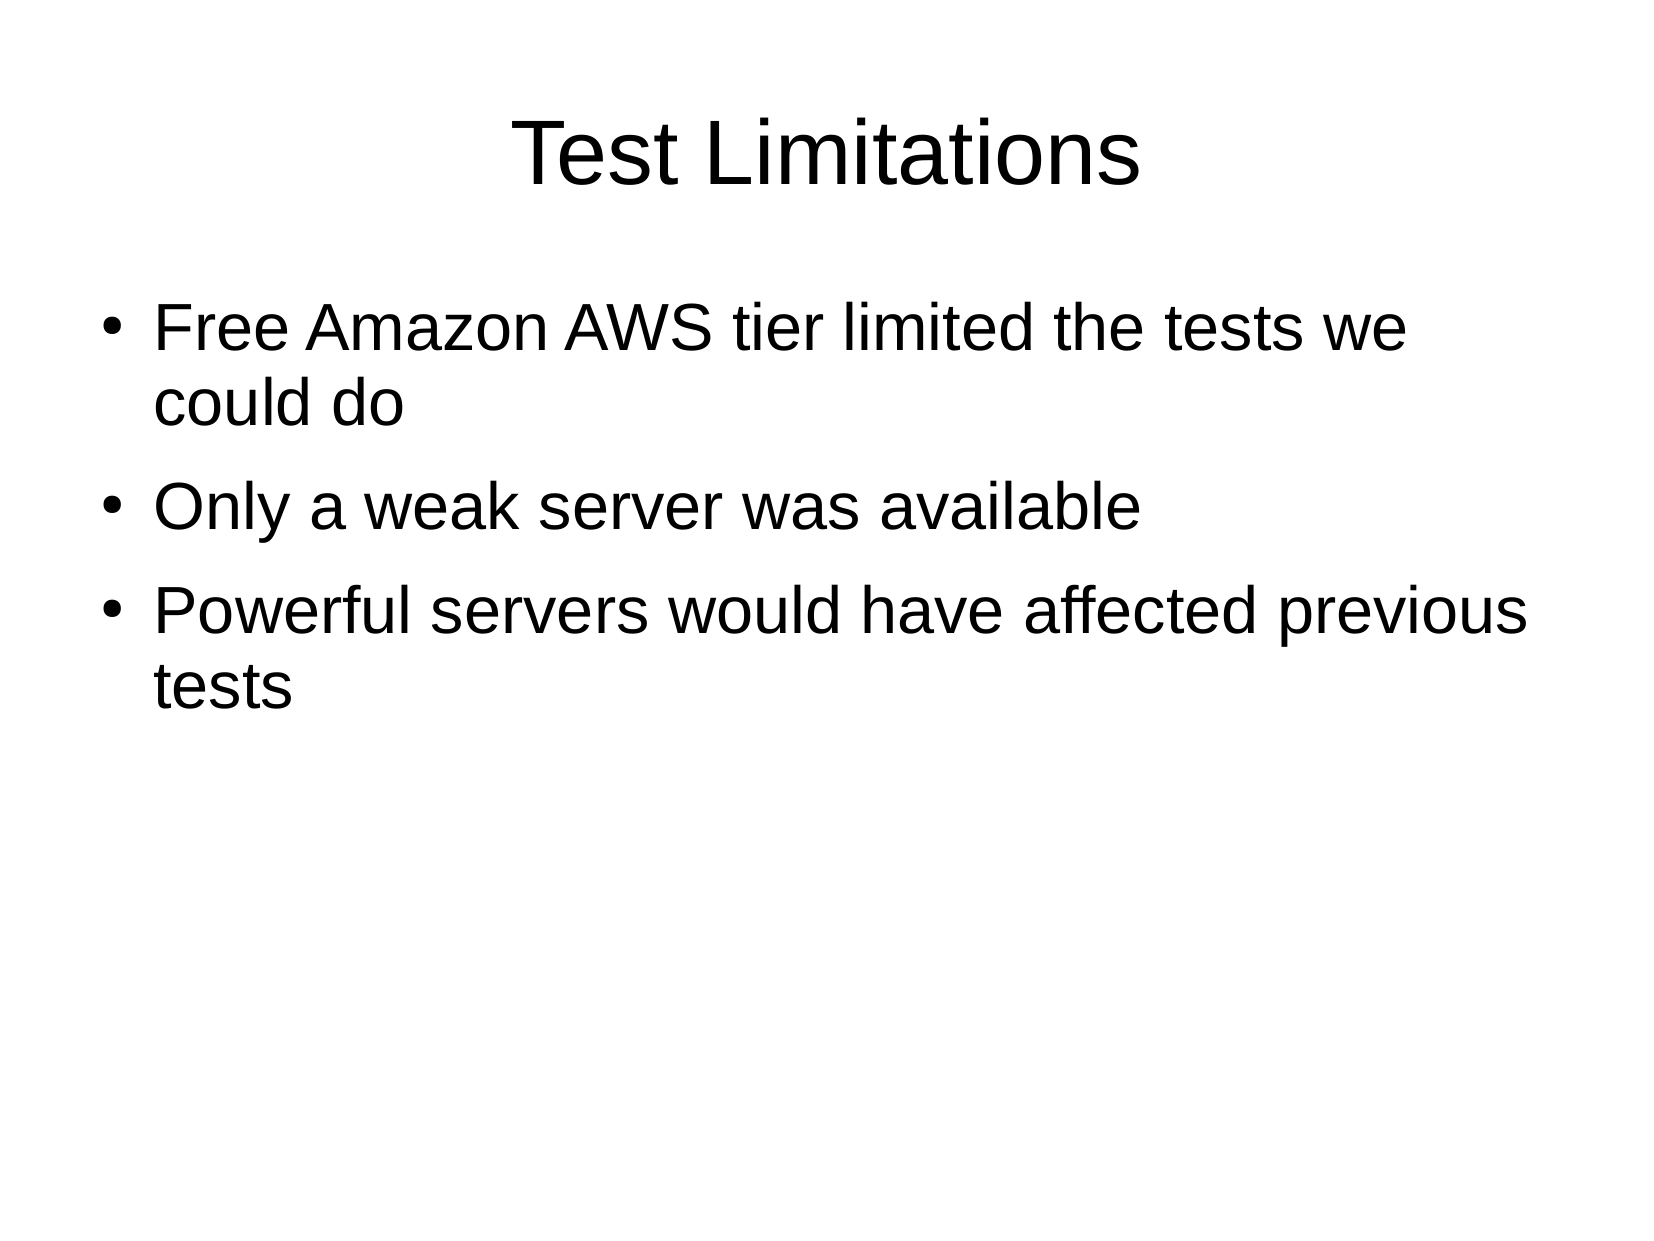

# Test Limitations
Free Amazon AWS tier limited the tests we could do
Only a weak server was available
Powerful servers would have affected previous tests